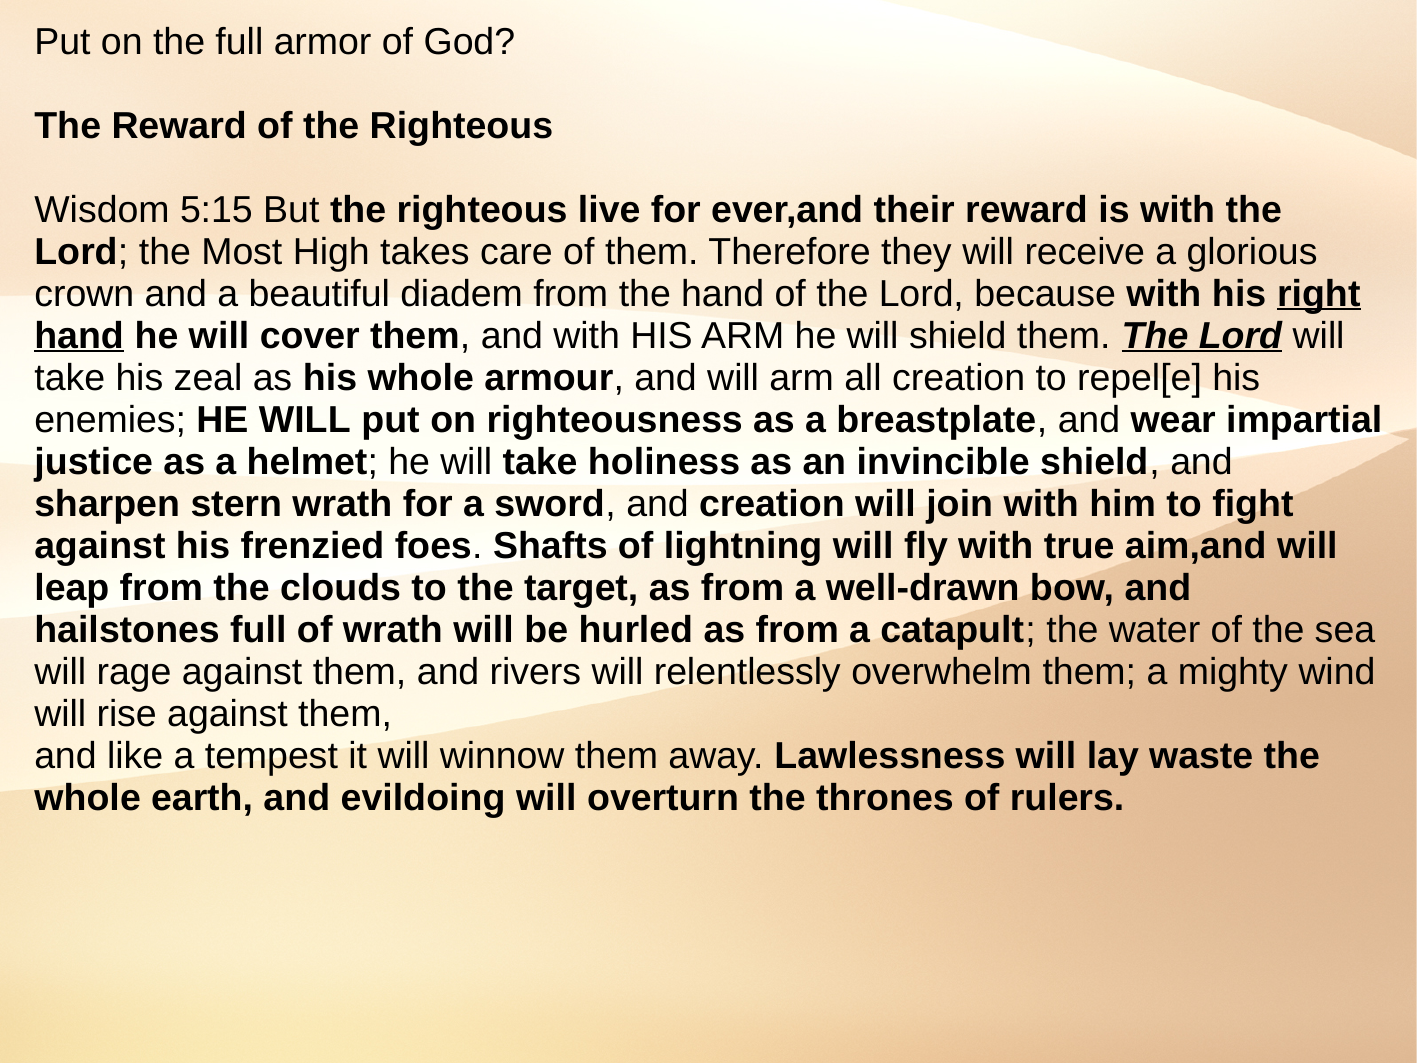

Put on the full armor of God?
The Reward of the Righteous
Wisdom 5:15 But the righteous live for ever,and their reward is with the Lord; the Most High takes care of them. Therefore they will receive a glorious crown and a beautiful diadem from the hand of the Lord, because with his right hand he will cover them, and with HIS ARM he will shield them. The Lord will take his zeal as his whole armour, and will arm all creation to repel[e] his enemies; HE WILL put on righteousness as a breastplate, and wear impartial justice as a helmet; he will take holiness as an invincible shield, and sharpen stern wrath for a sword, and creation will join with him to fight against his frenzied foes. Shafts of lightning will fly with true aim,and will leap from the clouds to the target, as from a well-drawn bow, and hailstones full of wrath will be hurled as from a catapult; the water of the sea will rage against them, and rivers will relentlessly overwhelm them; a mighty wind will rise against them,
and like a tempest it will winnow them away. Lawlessness will lay waste the whole earth, and evildoing will overturn the thrones of rulers.